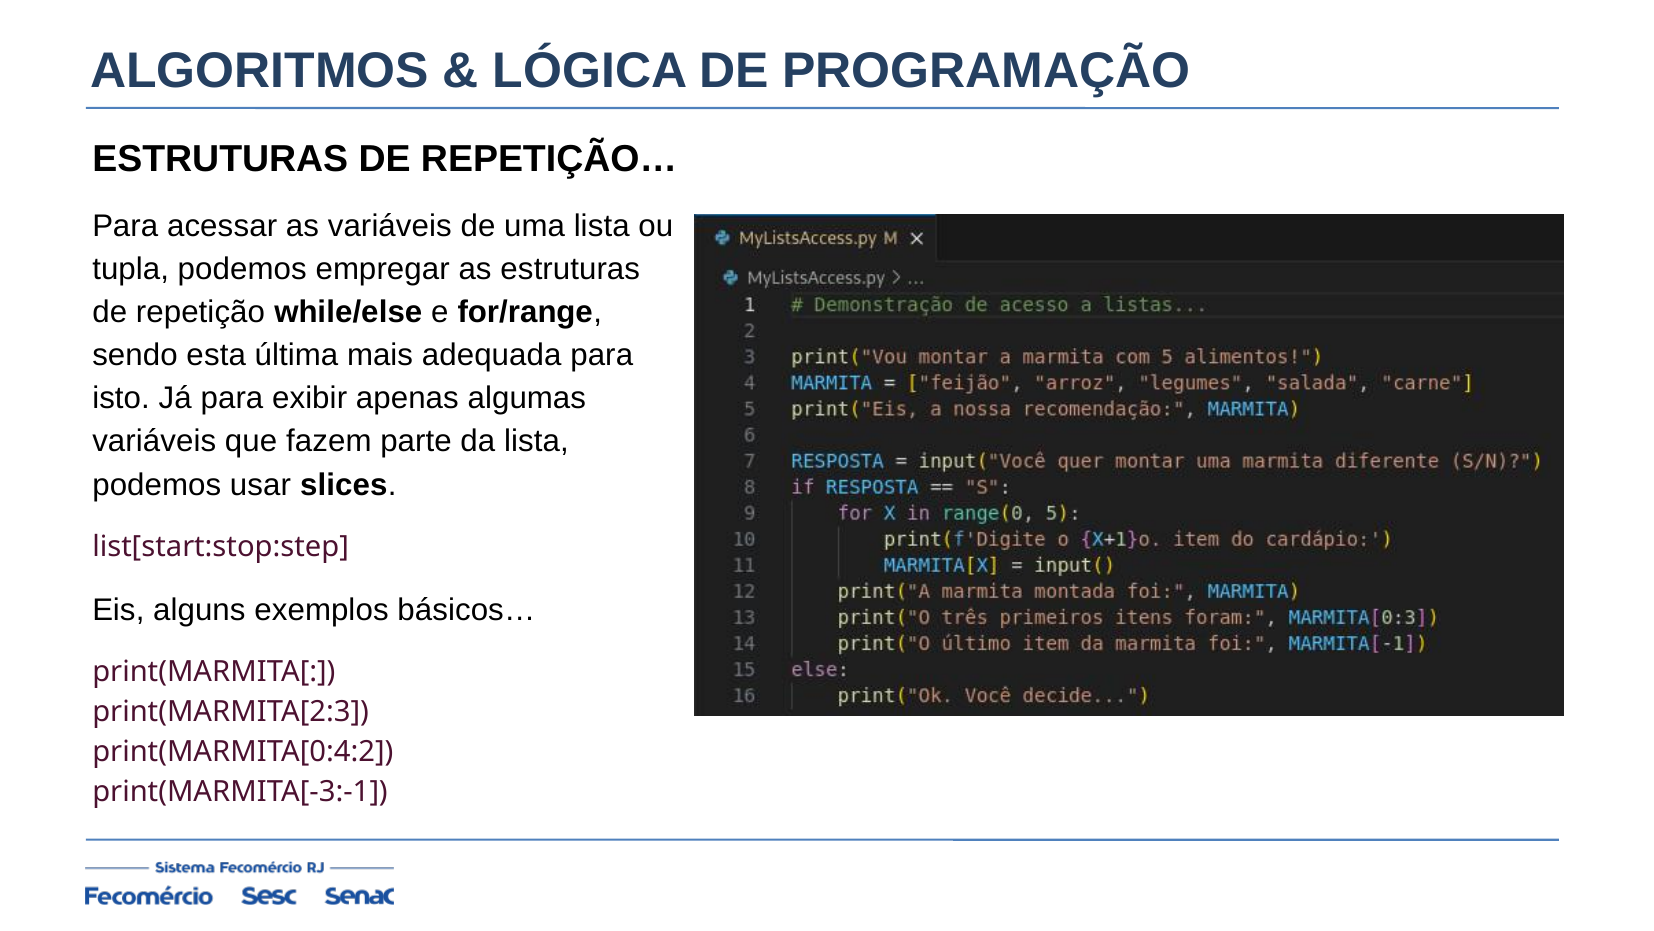

ALGORITMOS & LÓGICA DE PROGRAMAÇÃO
ESTRUTURAS DE REPETIÇÃO…
Para acessar as variáveis de uma lista ou tupla, podemos empregar as estruturas de repetição while/else e for/range, sendo esta última mais adequada para isto. Já para exibir apenas algumas variáveis que fazem parte da lista, podemos usar slices.
list[start:stop:step]
Eis, alguns exemplos básicos…
print(MARMITA[:])
print(MARMITA[2:3])
print(MARMITA[0:4:2])
print(MARMITA[-3:-1])